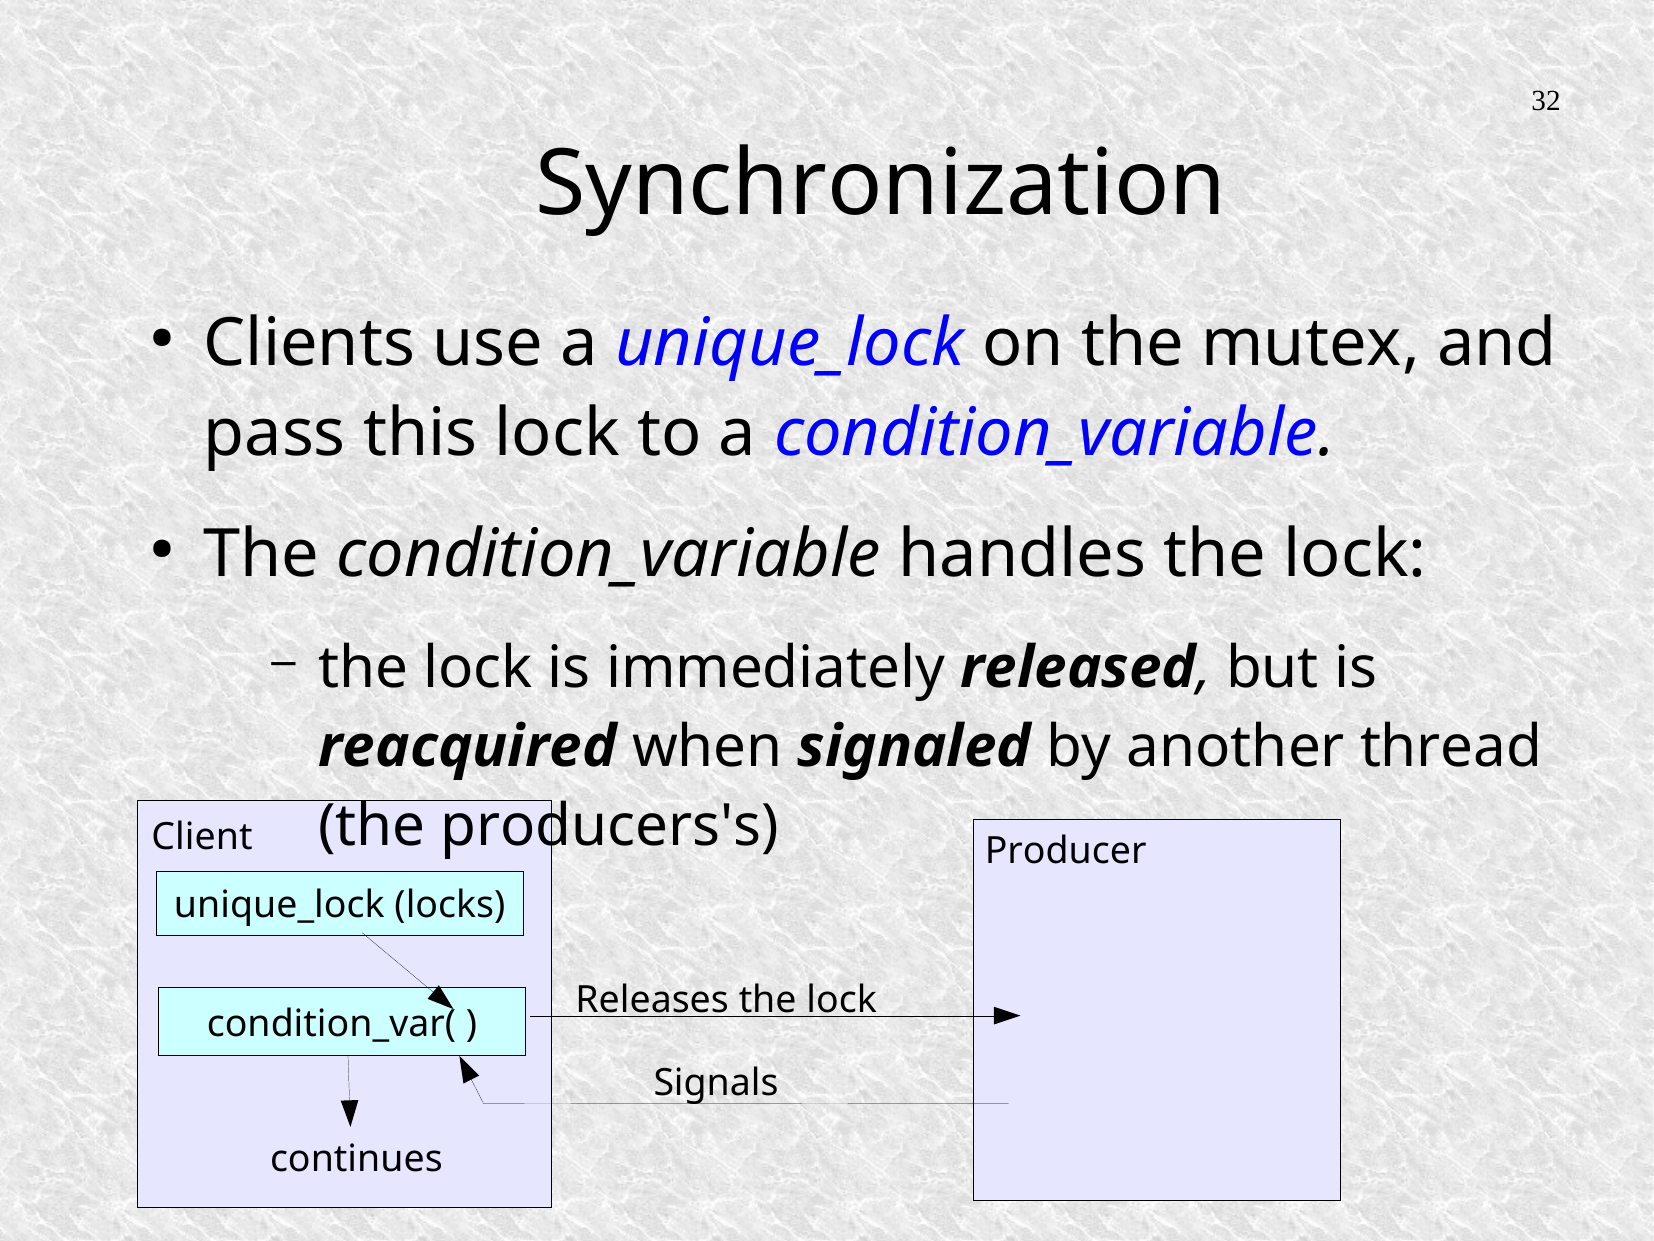

# Synchronization
32
Clients use a unique_lock on the mutex, and pass this lock to a condition_variable.
The condition_variable handles the lock:
the lock is immediately released, but is reacquired when signaled by another thread (the producers's)
Client
Producer
unique_lock (locks)
Releases the lock
condition_var( )
Signals
continues